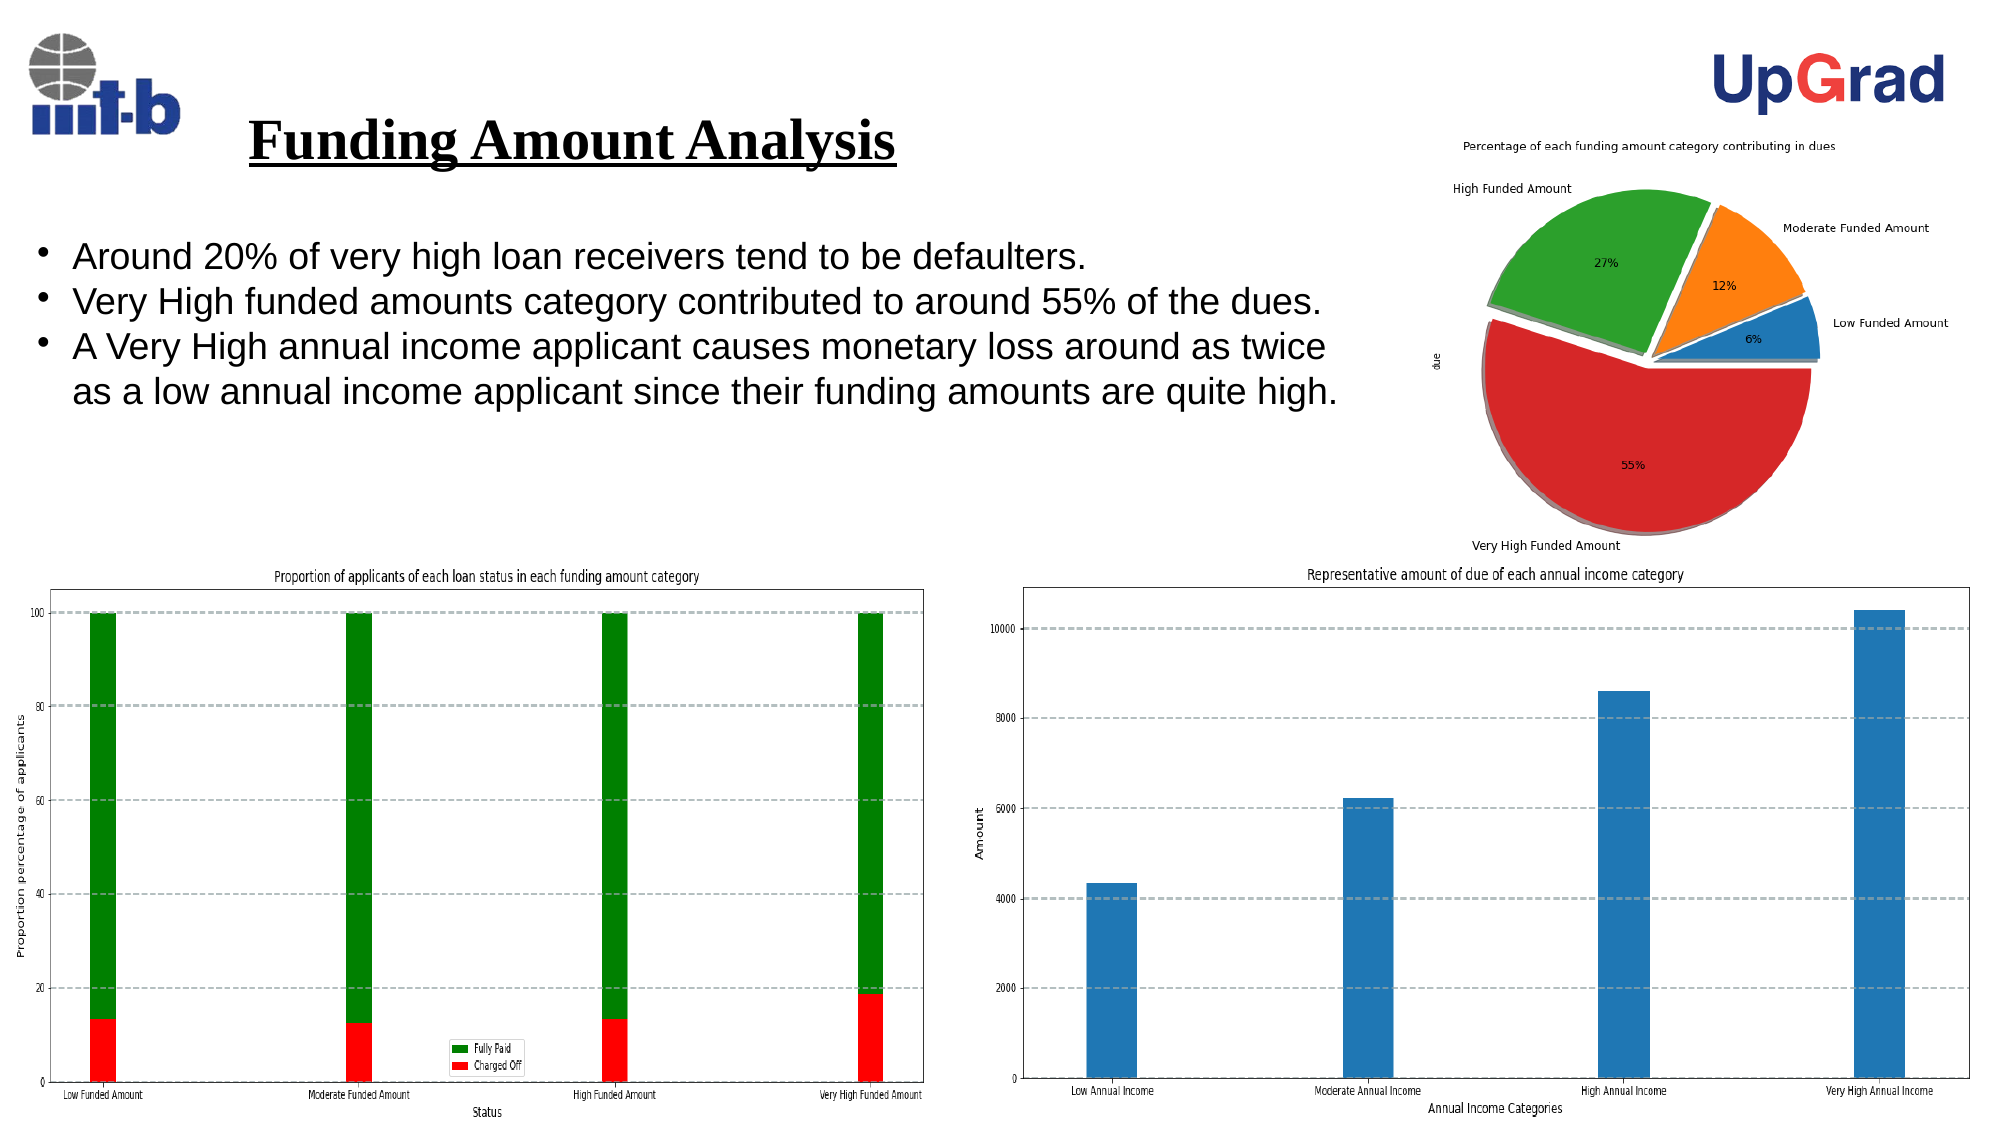

Funding Amount Analysis
Around 20% of very high loan receivers tend to be defaulters.
Very High funded amounts category contributed to around 55% of the dues.
A Very High annual income applicant causes monetary loss around as twice as a low annual income applicant since their funding amounts are quite high.